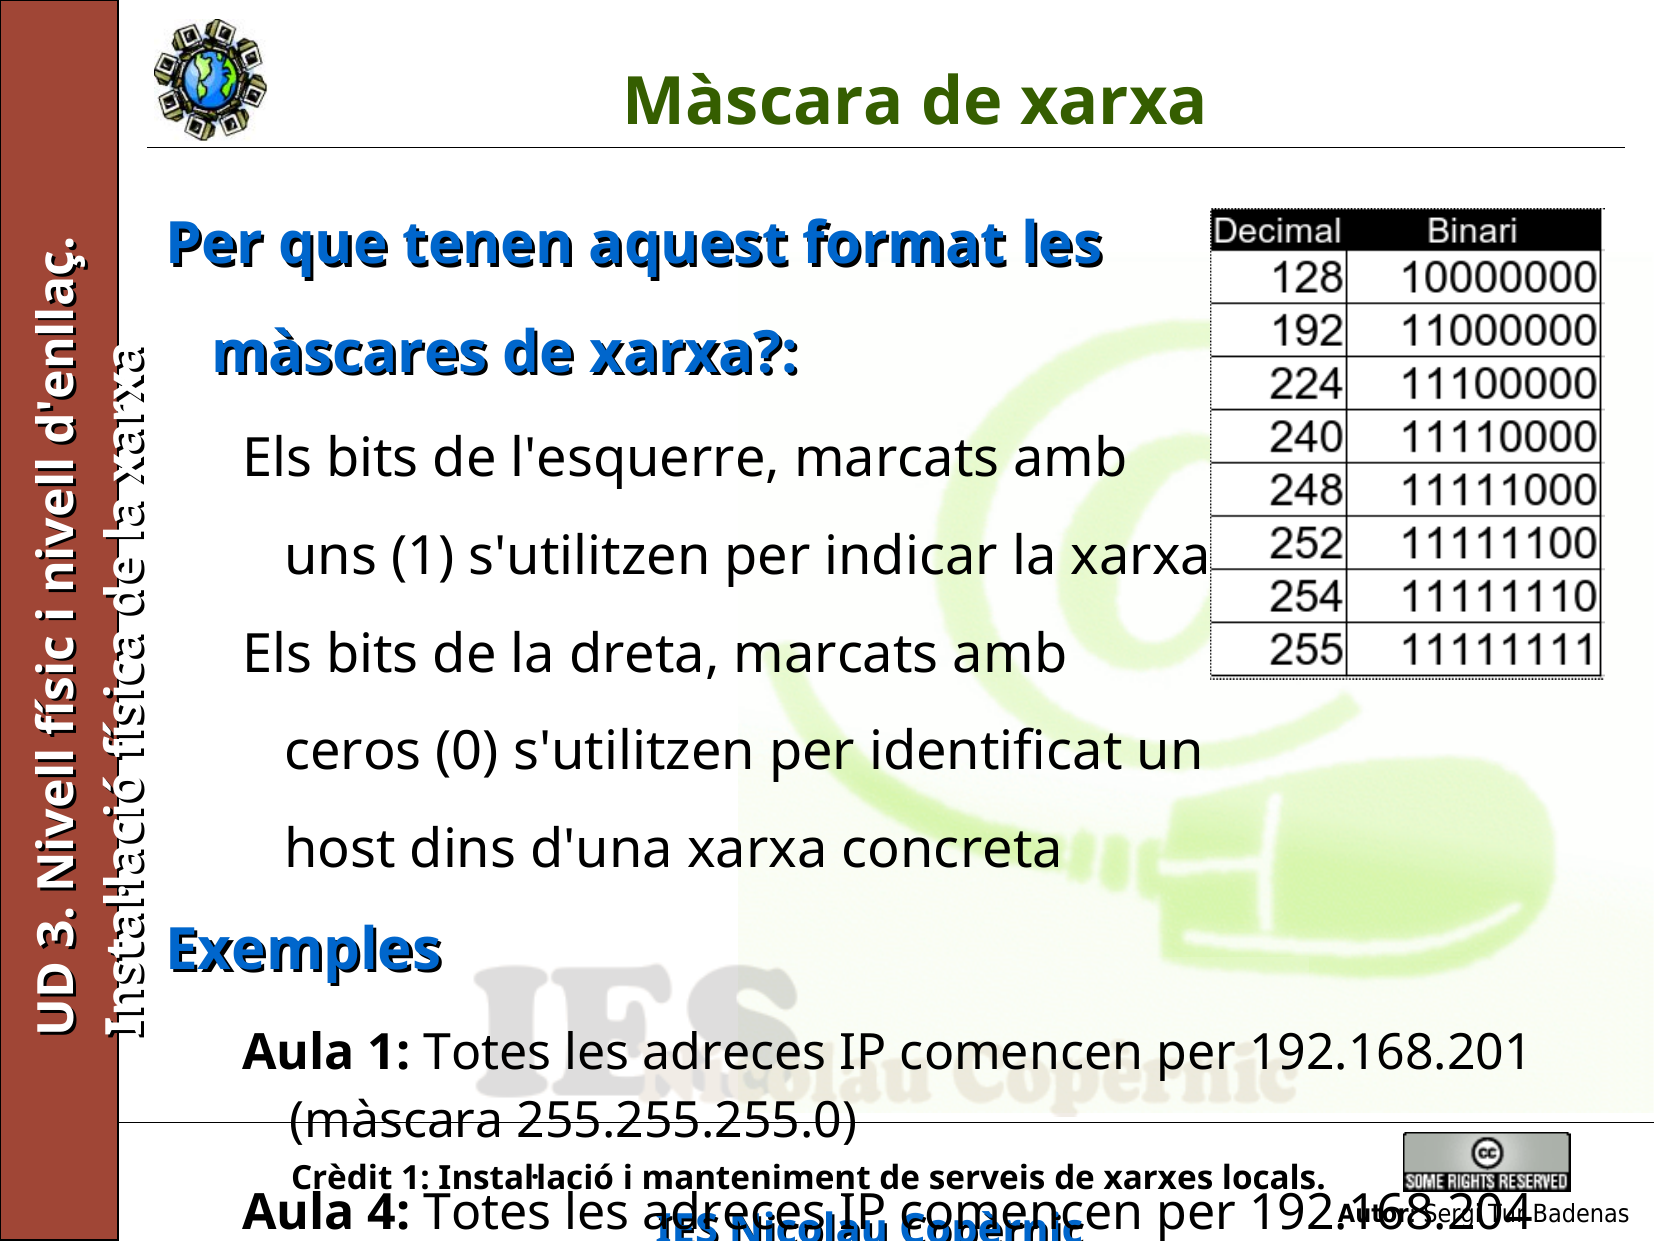

# Màscara de xarxa
Per que tenen aquest format les
 màscares de xarxa?:
Els bits de l'esquerre, marcats amb
 uns (1) s'utilitzen per indicar la xarxa
Els bits de la dreta, marcats amb
 ceros (0) s'utilitzen per identificat un
 host dins d'una xarxa concreta
Exemples
Aula 1: Totes les adreces IP comencen per 192.168.201 (màscara 255.255.255.0)
Aula 4: Totes les adreces IP comencen per 192.168.204 (màscara 255.255.255.0)